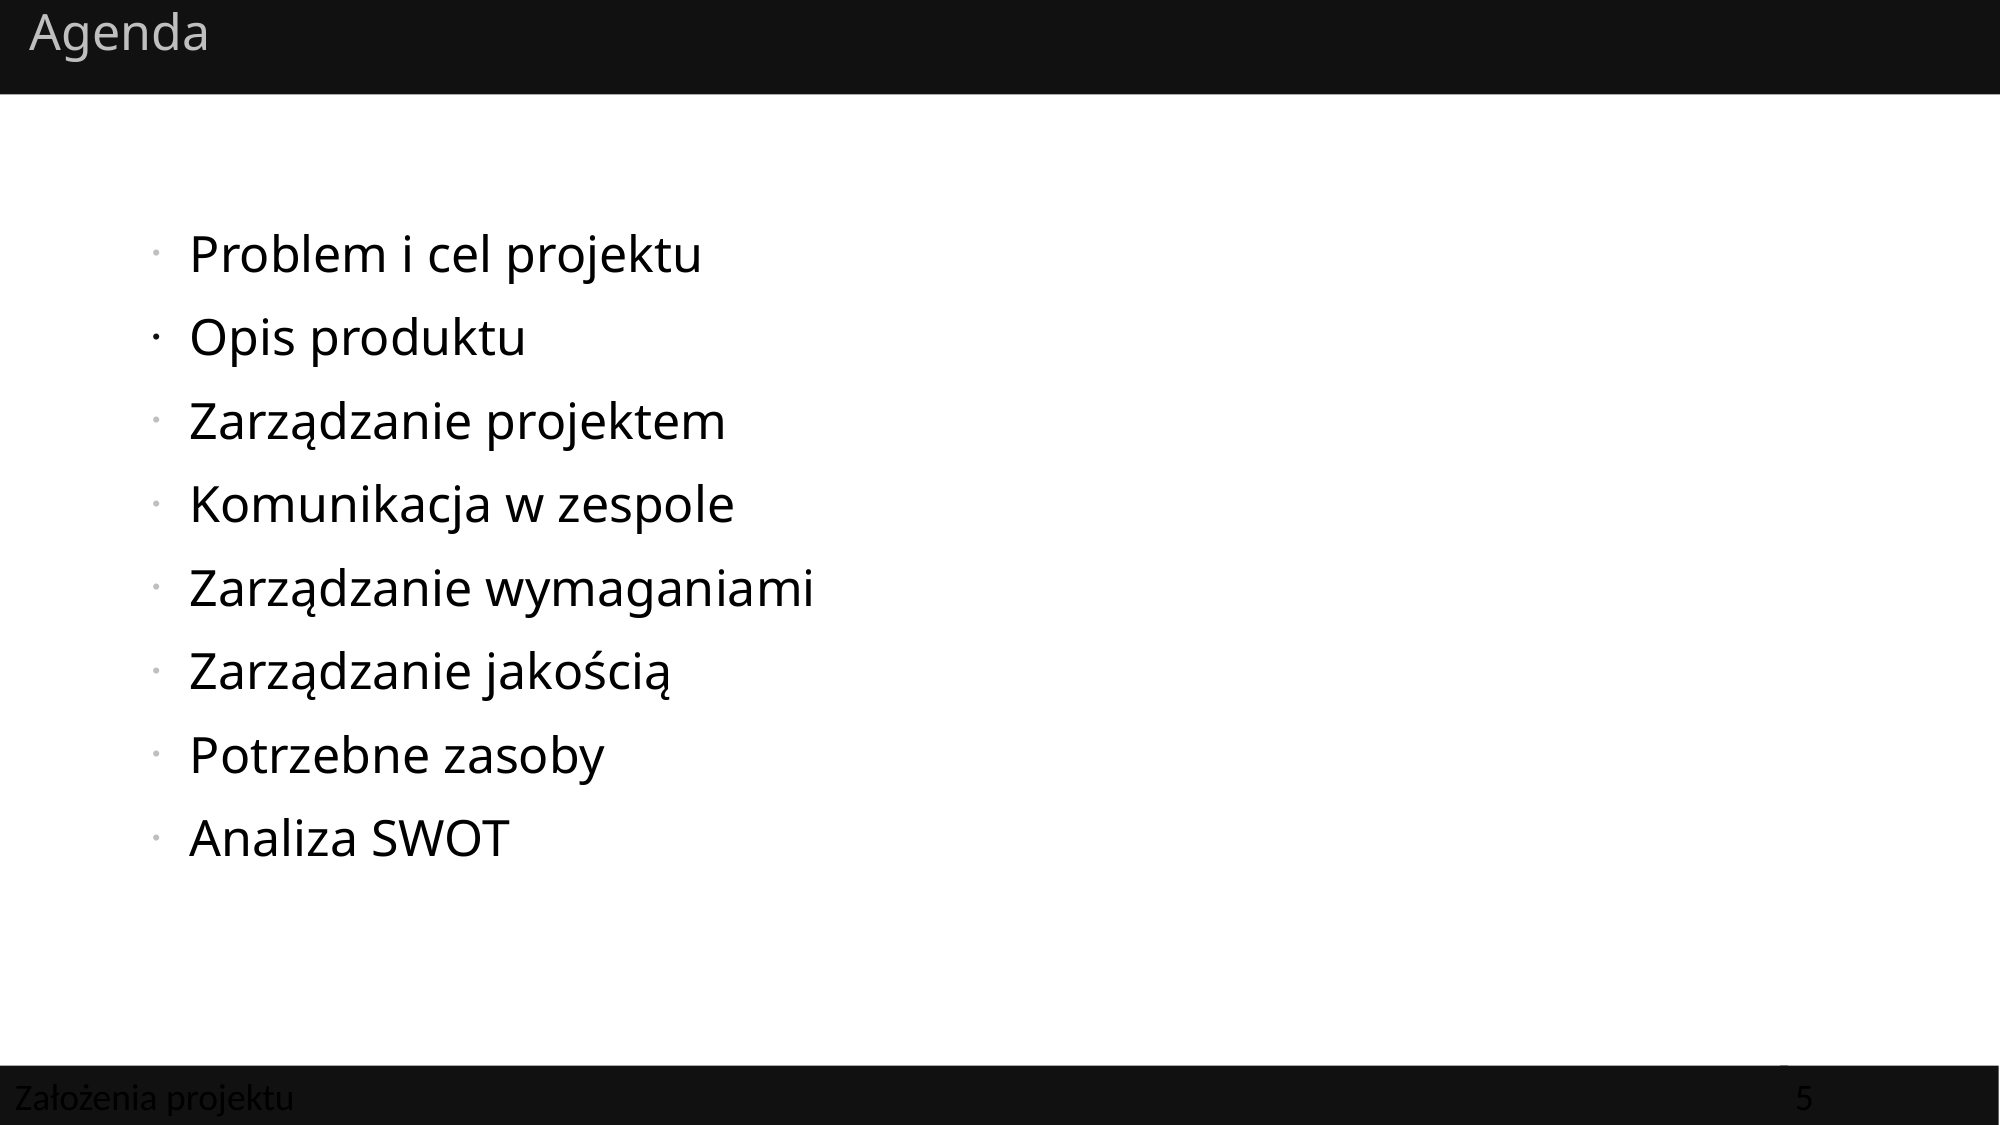

# Agenda
Problem i cel projektu
Opis produktu
Zarządzanie projektem
Komunikacja w zespole
Zarządzanie wymaganiami
Zarządzanie jakością
Potrzebne zasoby
Analiza SWOT
Założenia projektu